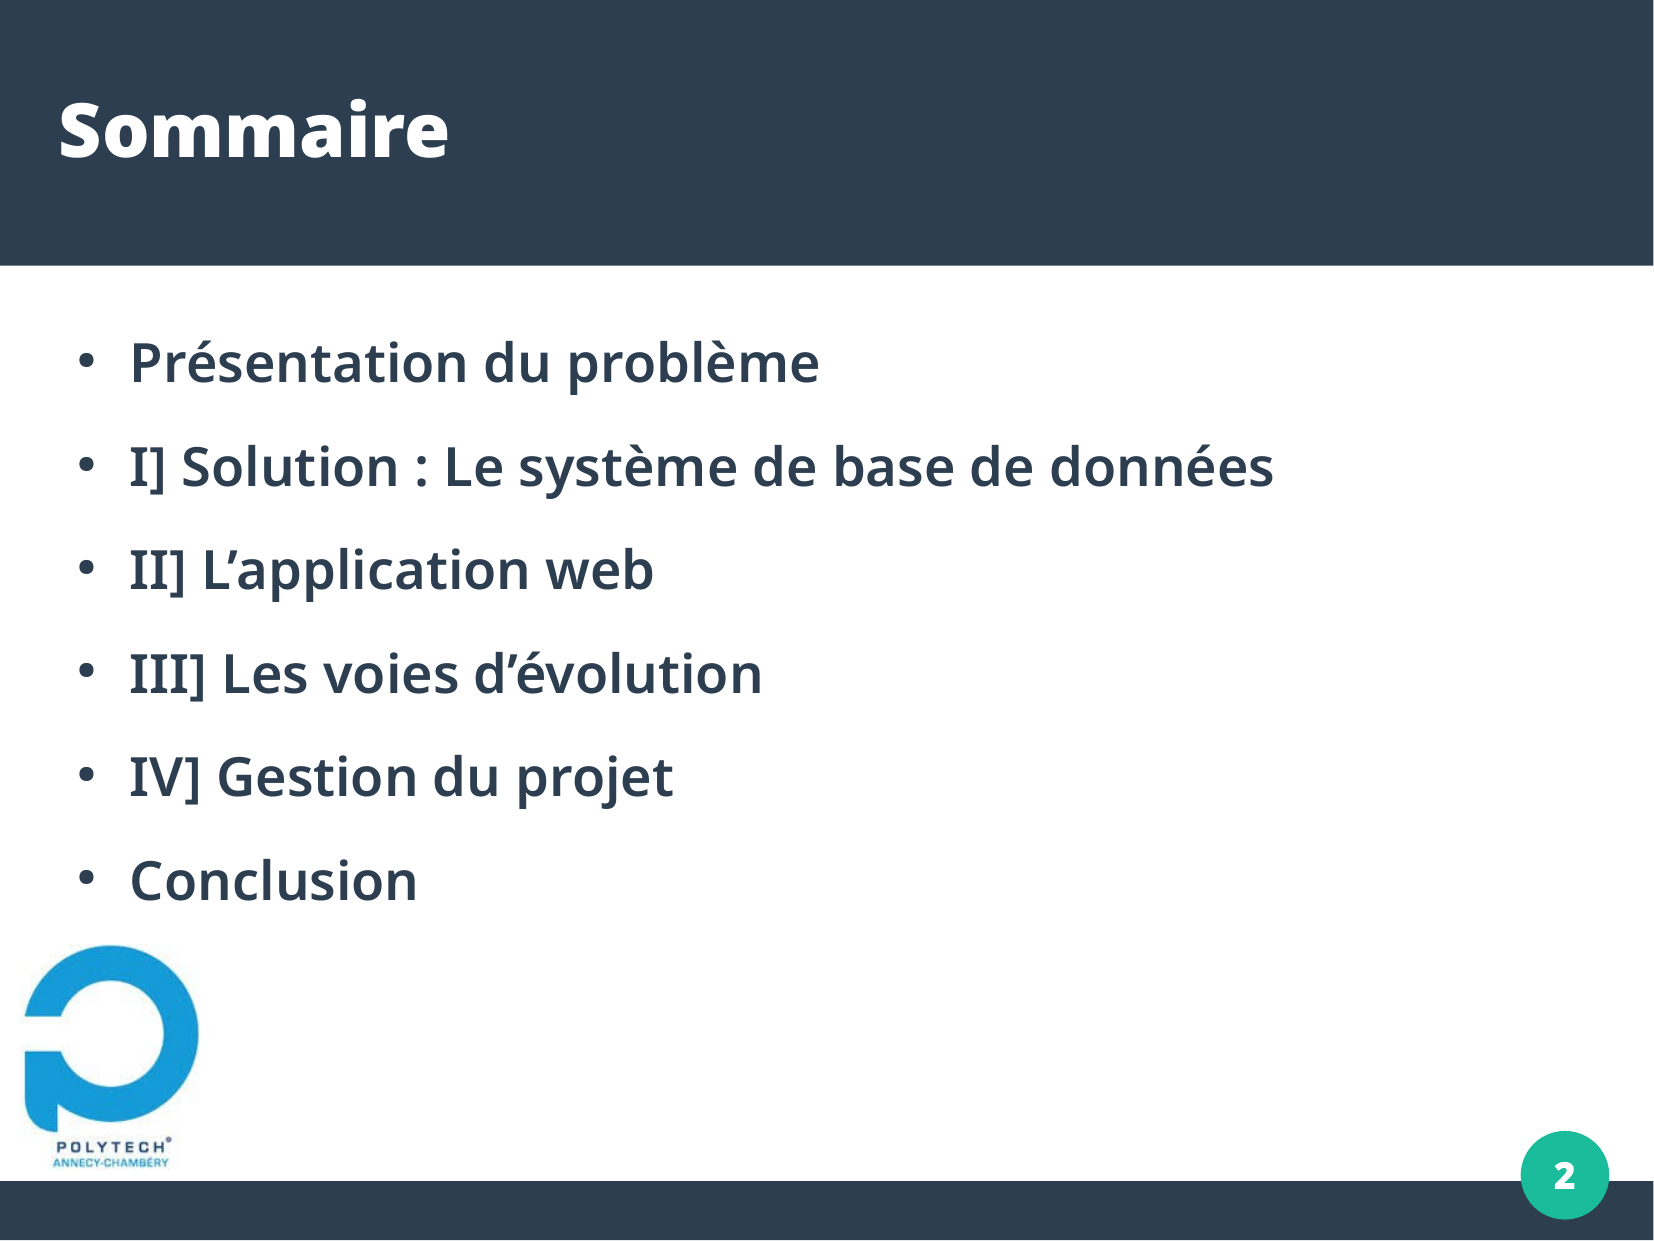

# Sommaire
Présentation du problème
I] Solution : Le système de base de données
II] L’application web
III] Les voies d’évolution
IV] Gestion du projet
Conclusion
2